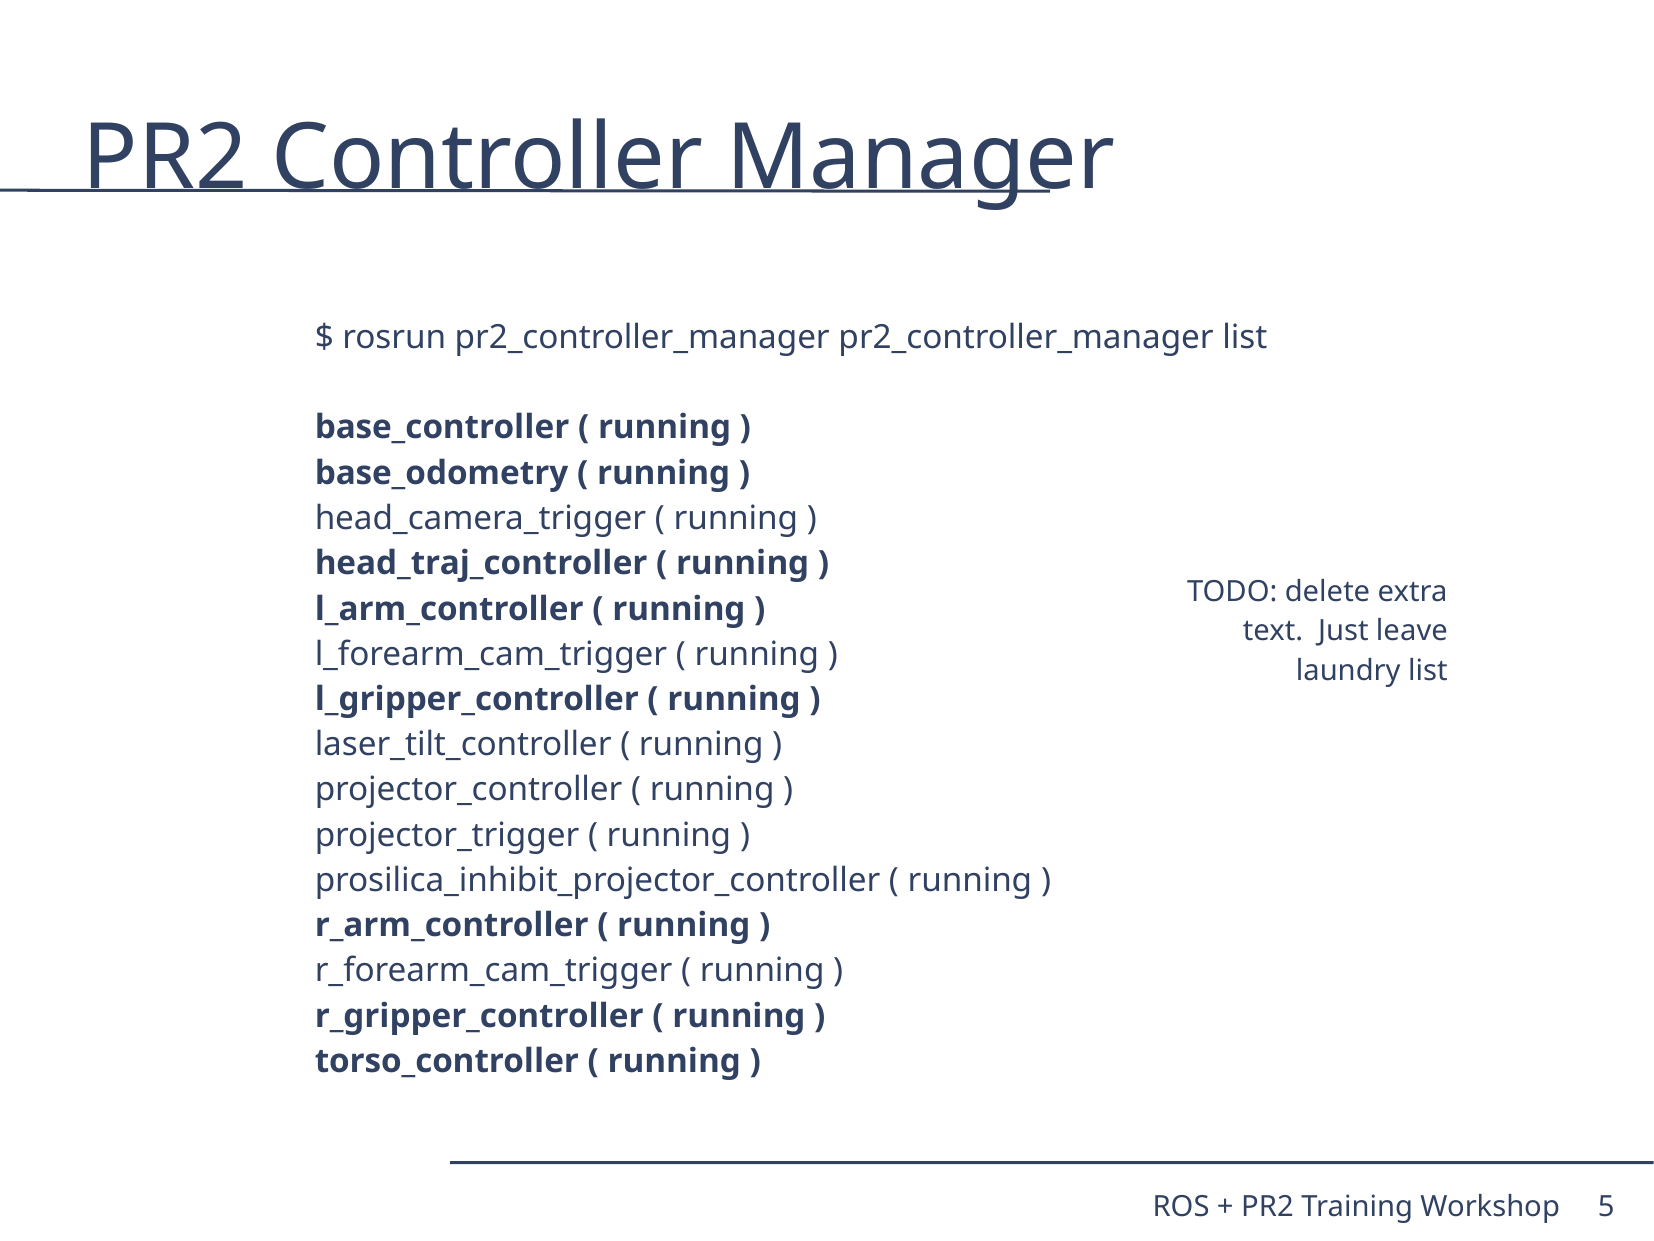

# PR2 Controller Manager
$ rosrun pr2_controller_manager pr2_controller_manager list
base_controller ( running )
base_odometry ( running )
head_camera_trigger ( running )
head_traj_controller ( running )
l_arm_controller ( running )
l_forearm_cam_trigger ( running )
l_gripper_controller ( running )
laser_tilt_controller ( running )
projector_controller ( running )
projector_trigger ( running )
prosilica_inhibit_projector_controller ( running )
r_arm_controller ( running )
r_forearm_cam_trigger ( running )
r_gripper_controller ( running )
torso_controller ( running )
TODO: delete extra text. Just leave laundry list